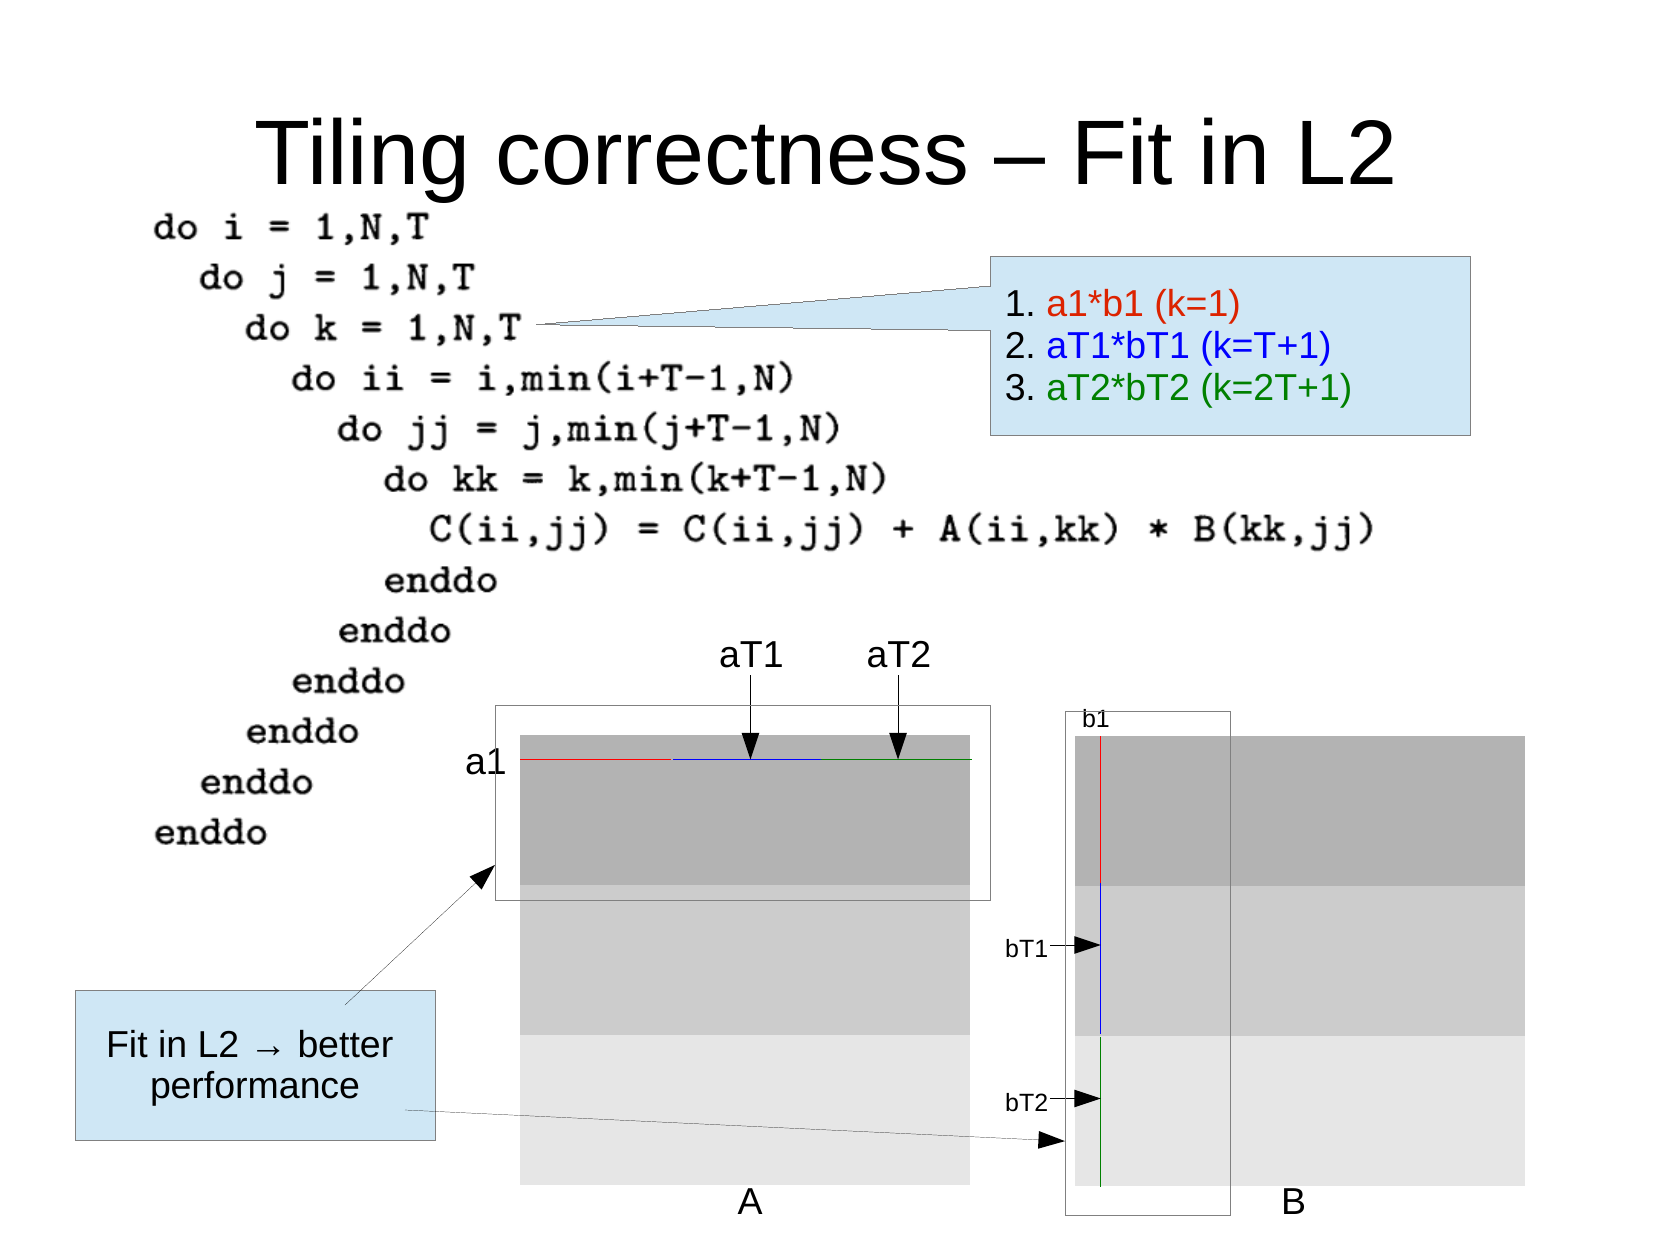

# Tiling correctness – Fit in L2
1. a1*b1 (k=1)
2. aT1*bT1 (k=T+1)
3. aT2*bT2 (k=2T+1)
aT1
aT2
b1
a1
| | | |
| --- | --- | --- |
| | | |
| | | |
| | | |
| --- | --- | --- |
| | | |
| | | |
bT1
Fit in L2 → better
performance
bT2
A
B